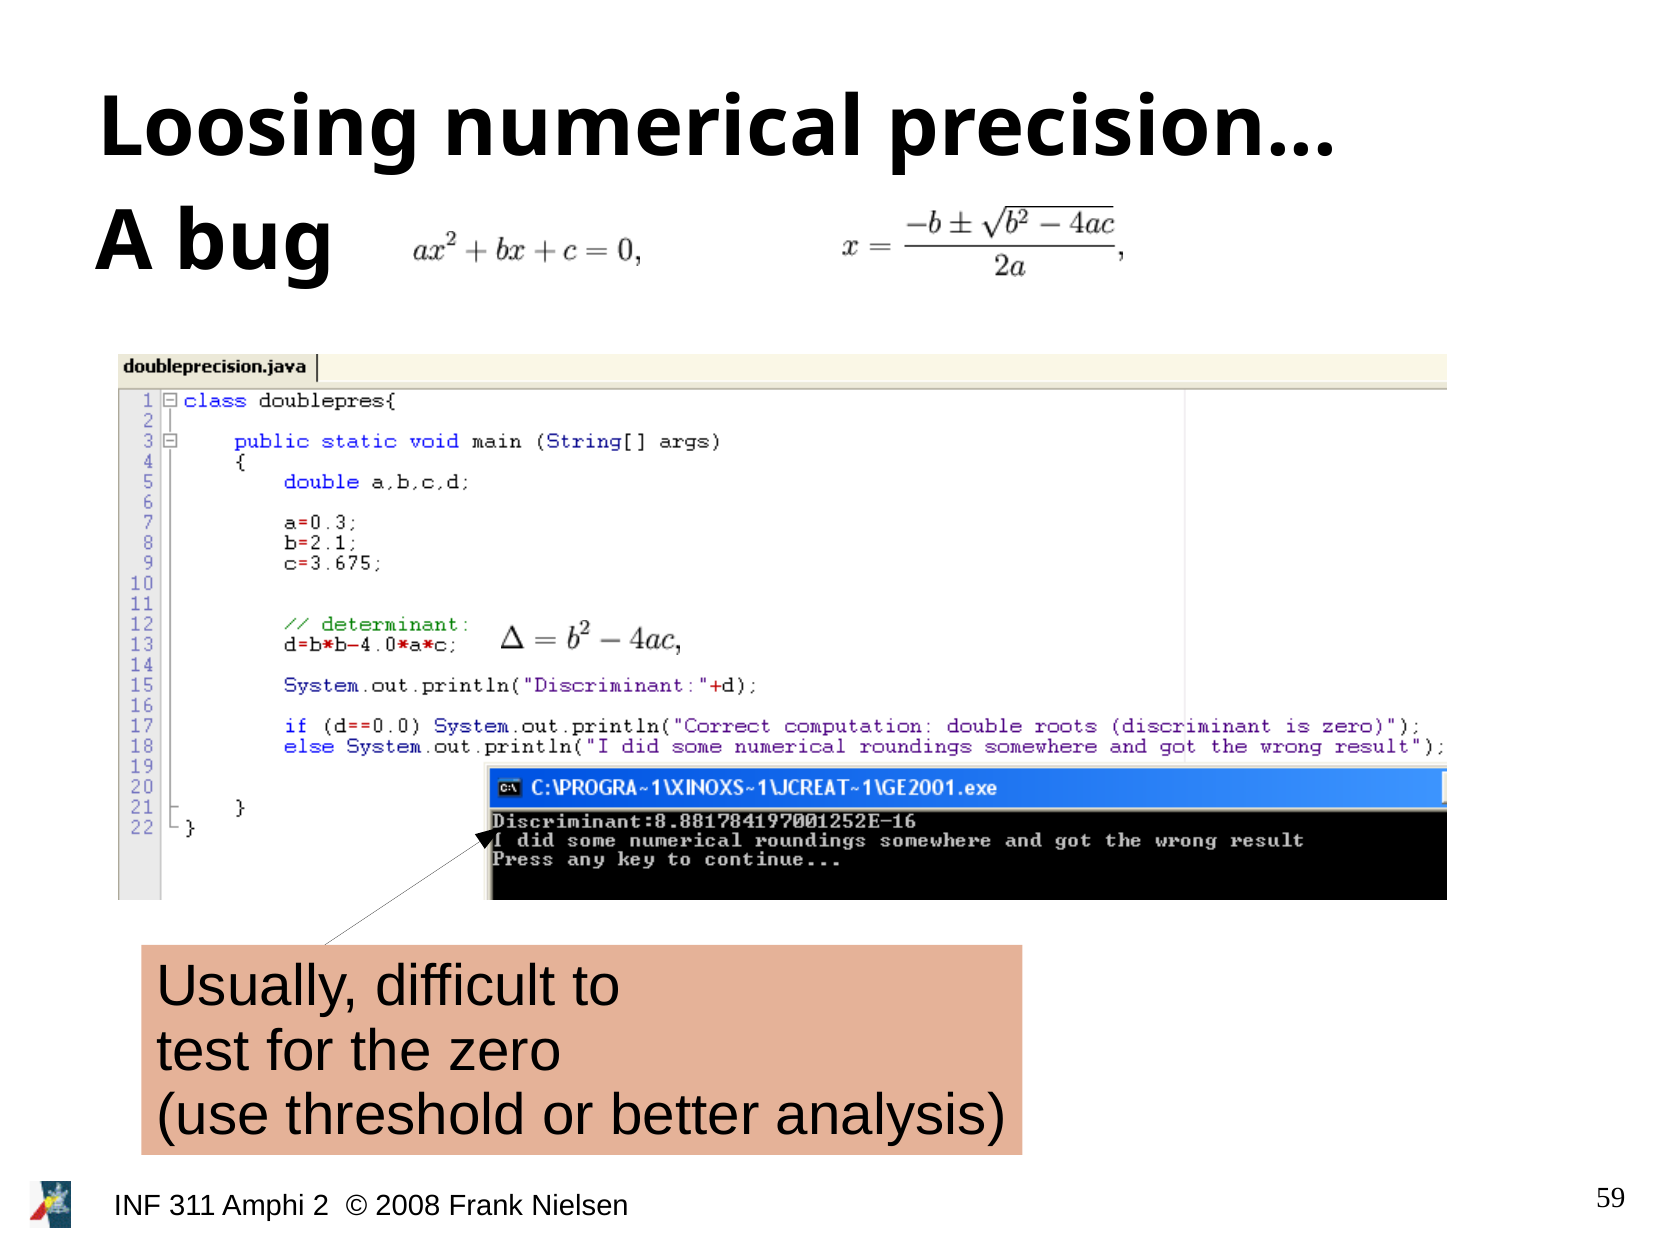

Loosing numerical precision...
 A bug
Usually, difficult to
test for the zero
(use threshold or better analysis)